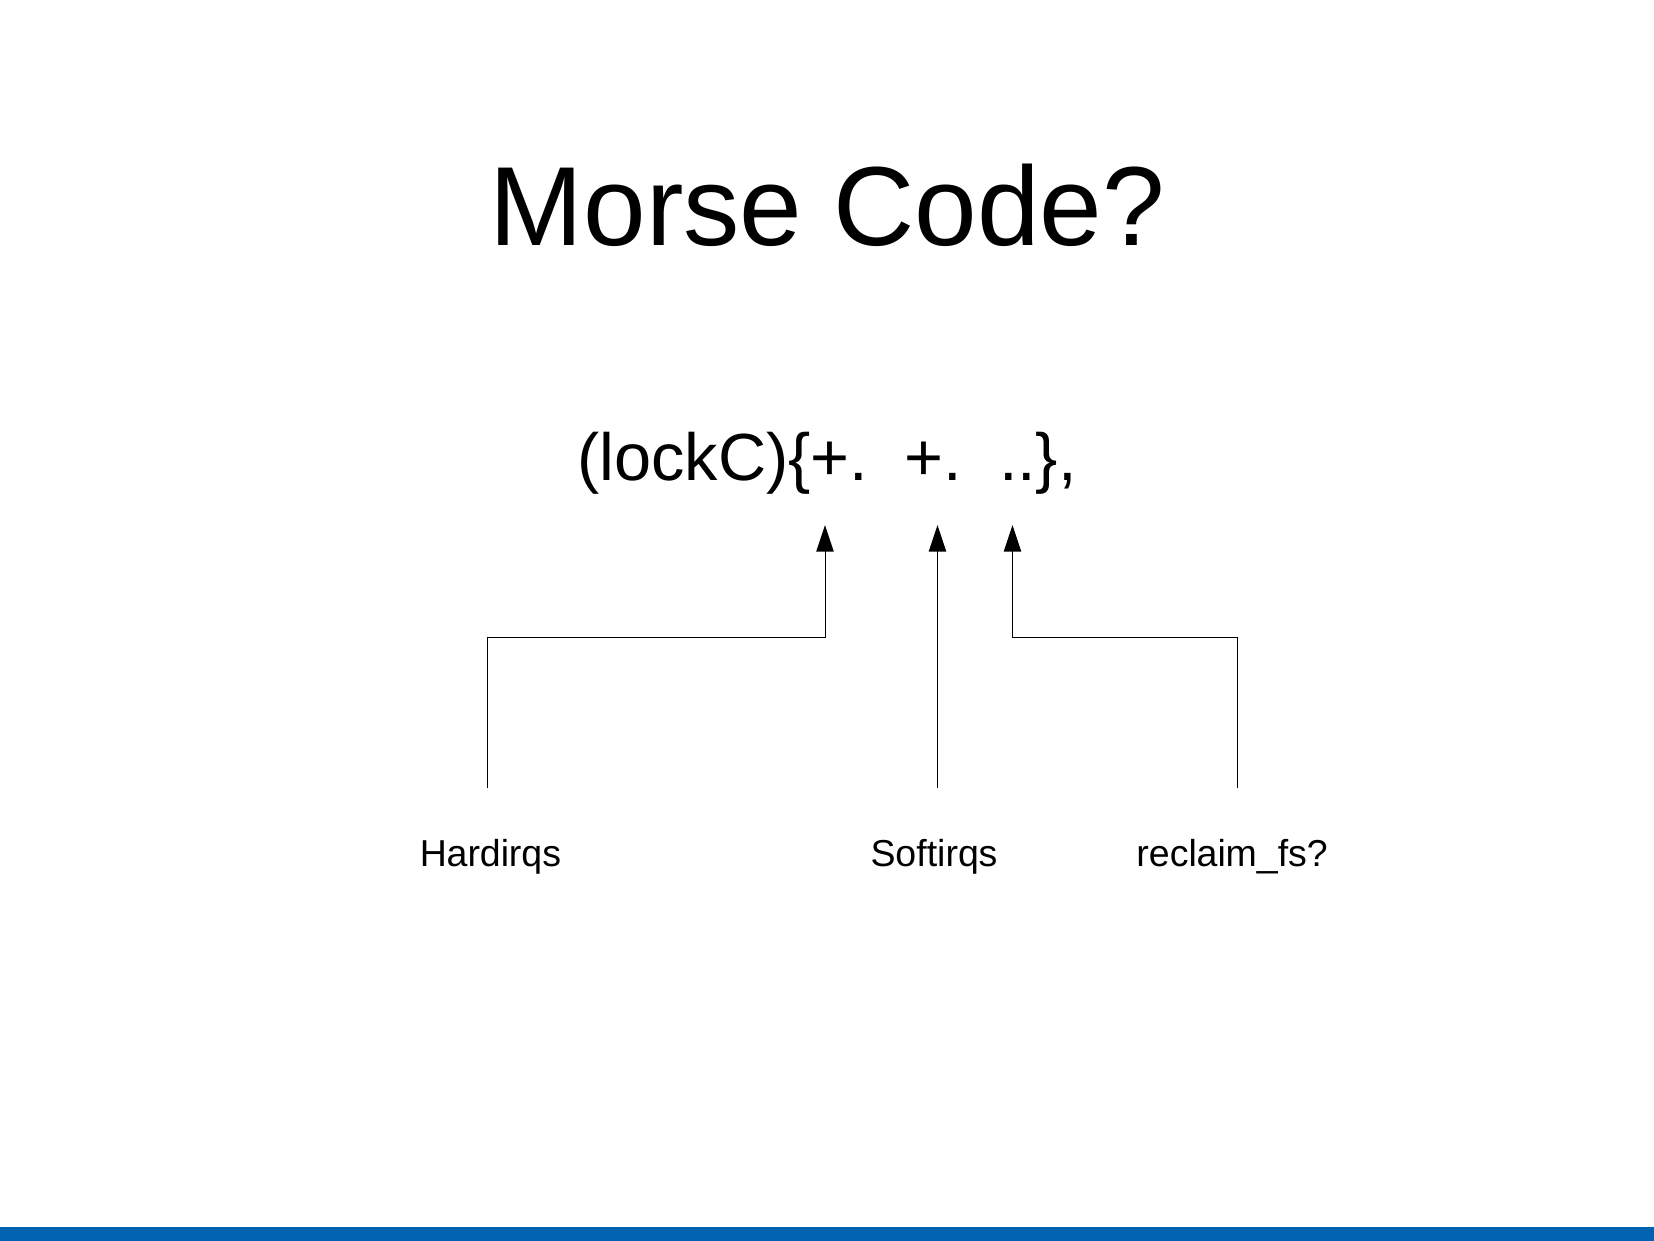

# Morse Code?
(lockC){+. +. ..},
Hardirqs
Softirqs
reclaim_fs?